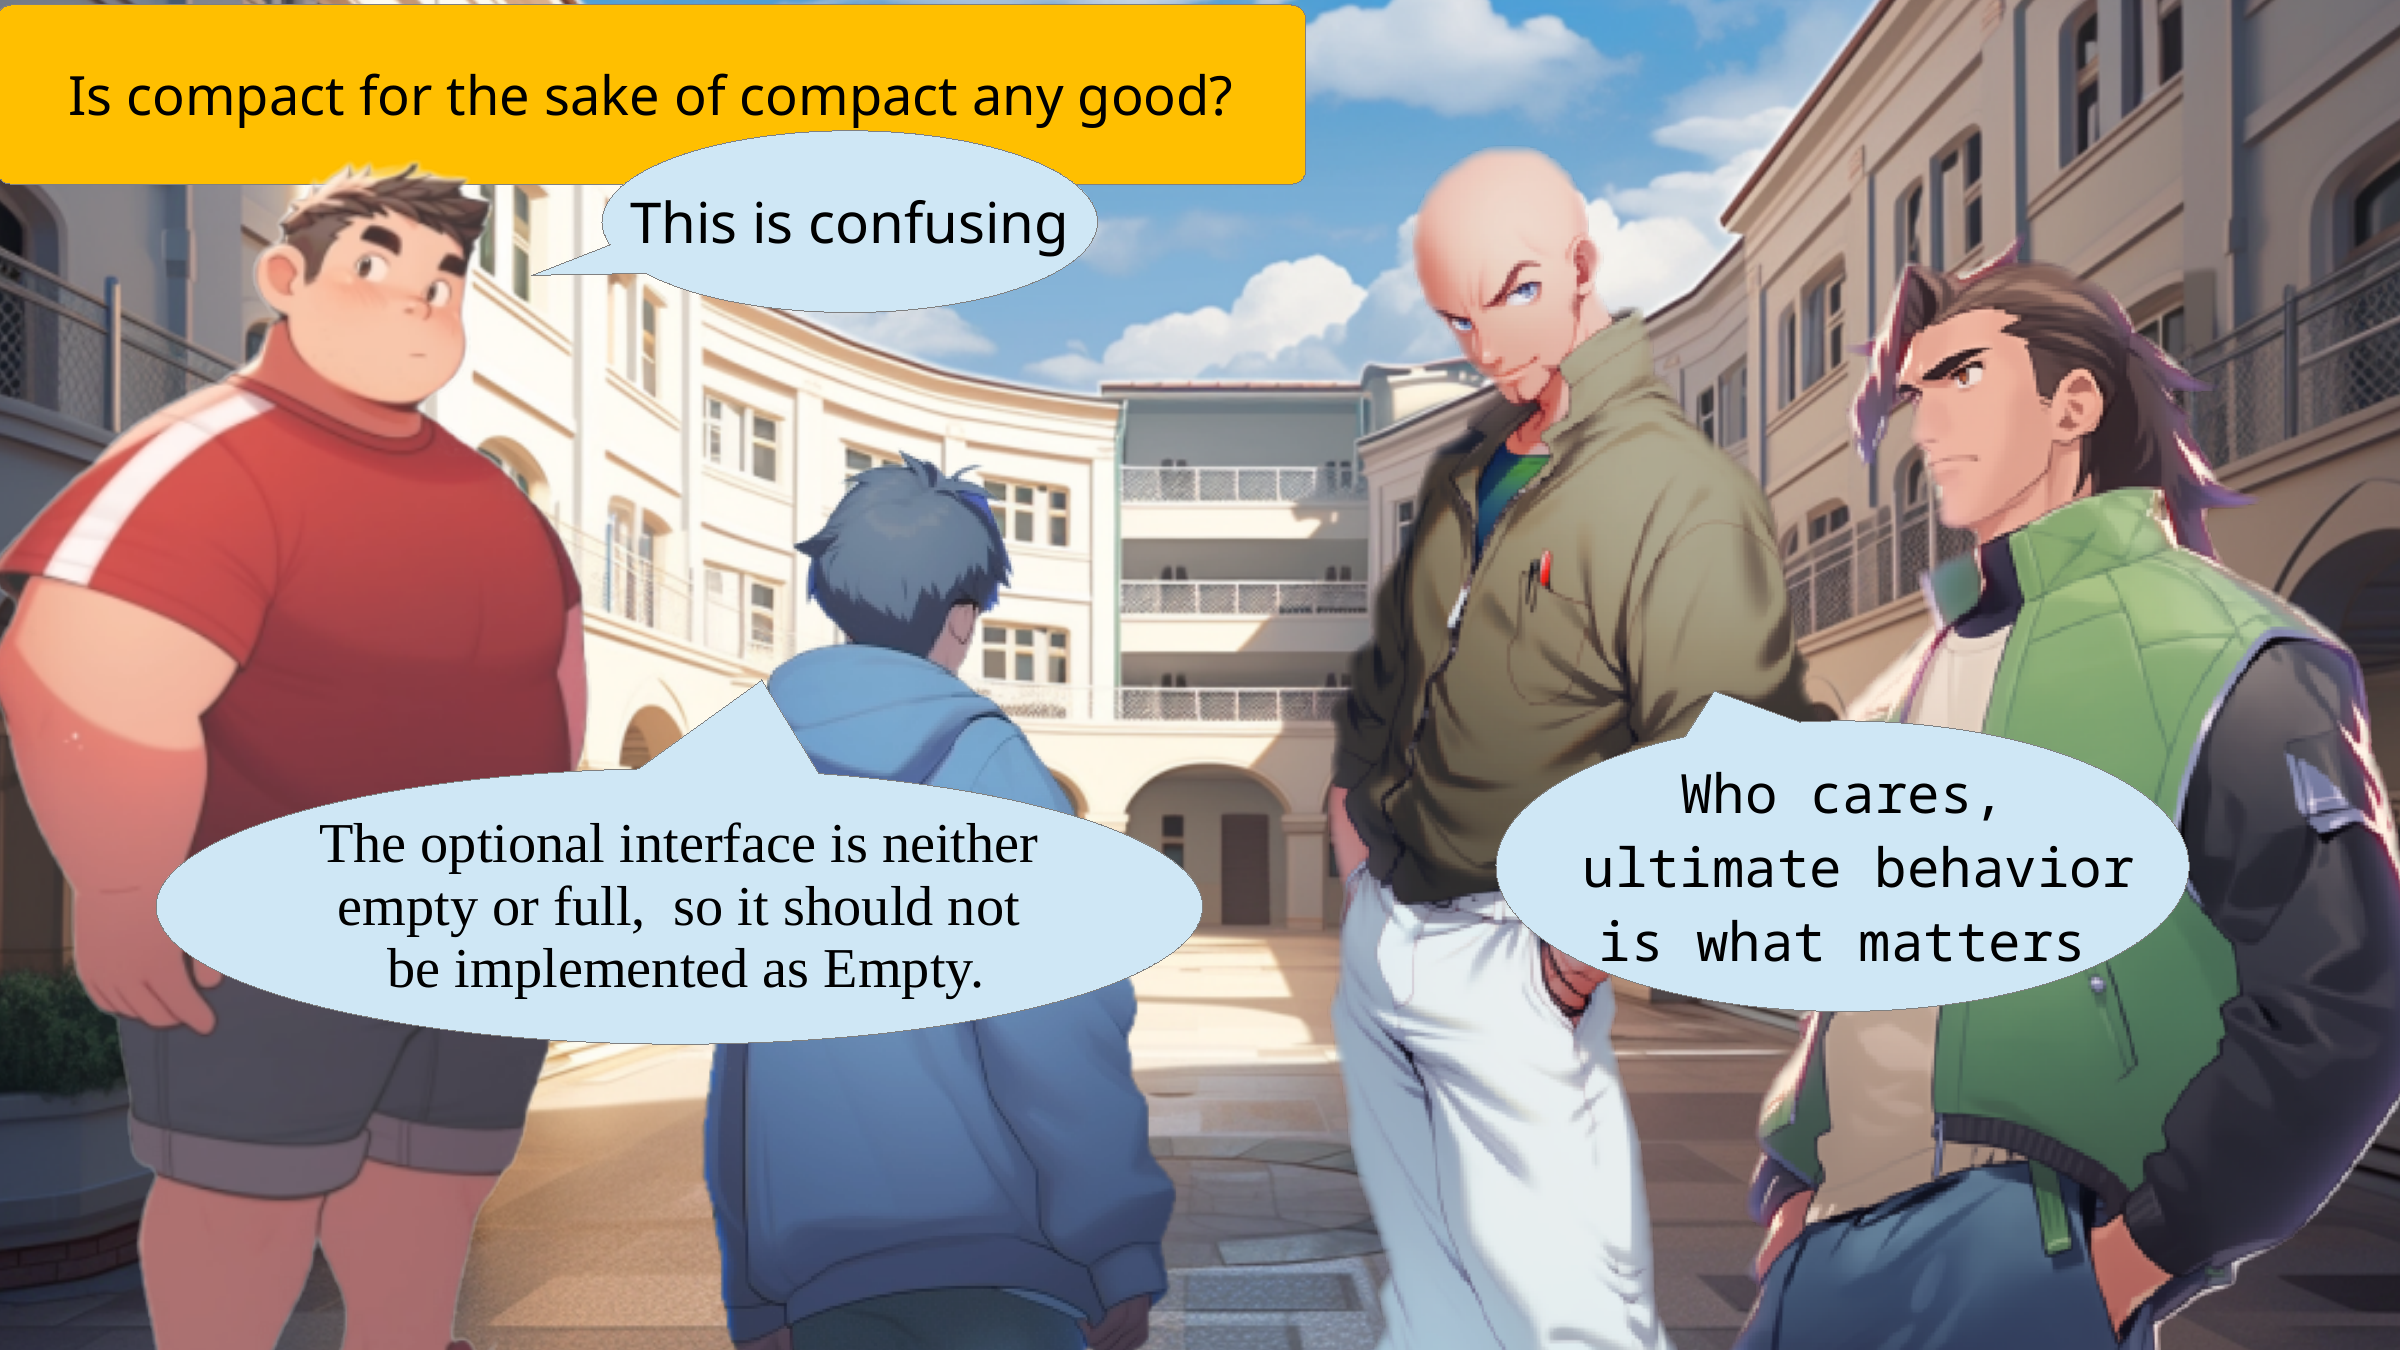

Is compact for the sake of compact any good?
This is confusing
It could even extend
 a Cargo of List of T
Who cares,
 ultimate behavior
is what matters
The optional interface is neither
empty or full, so it should not
 be implemented as Empty.